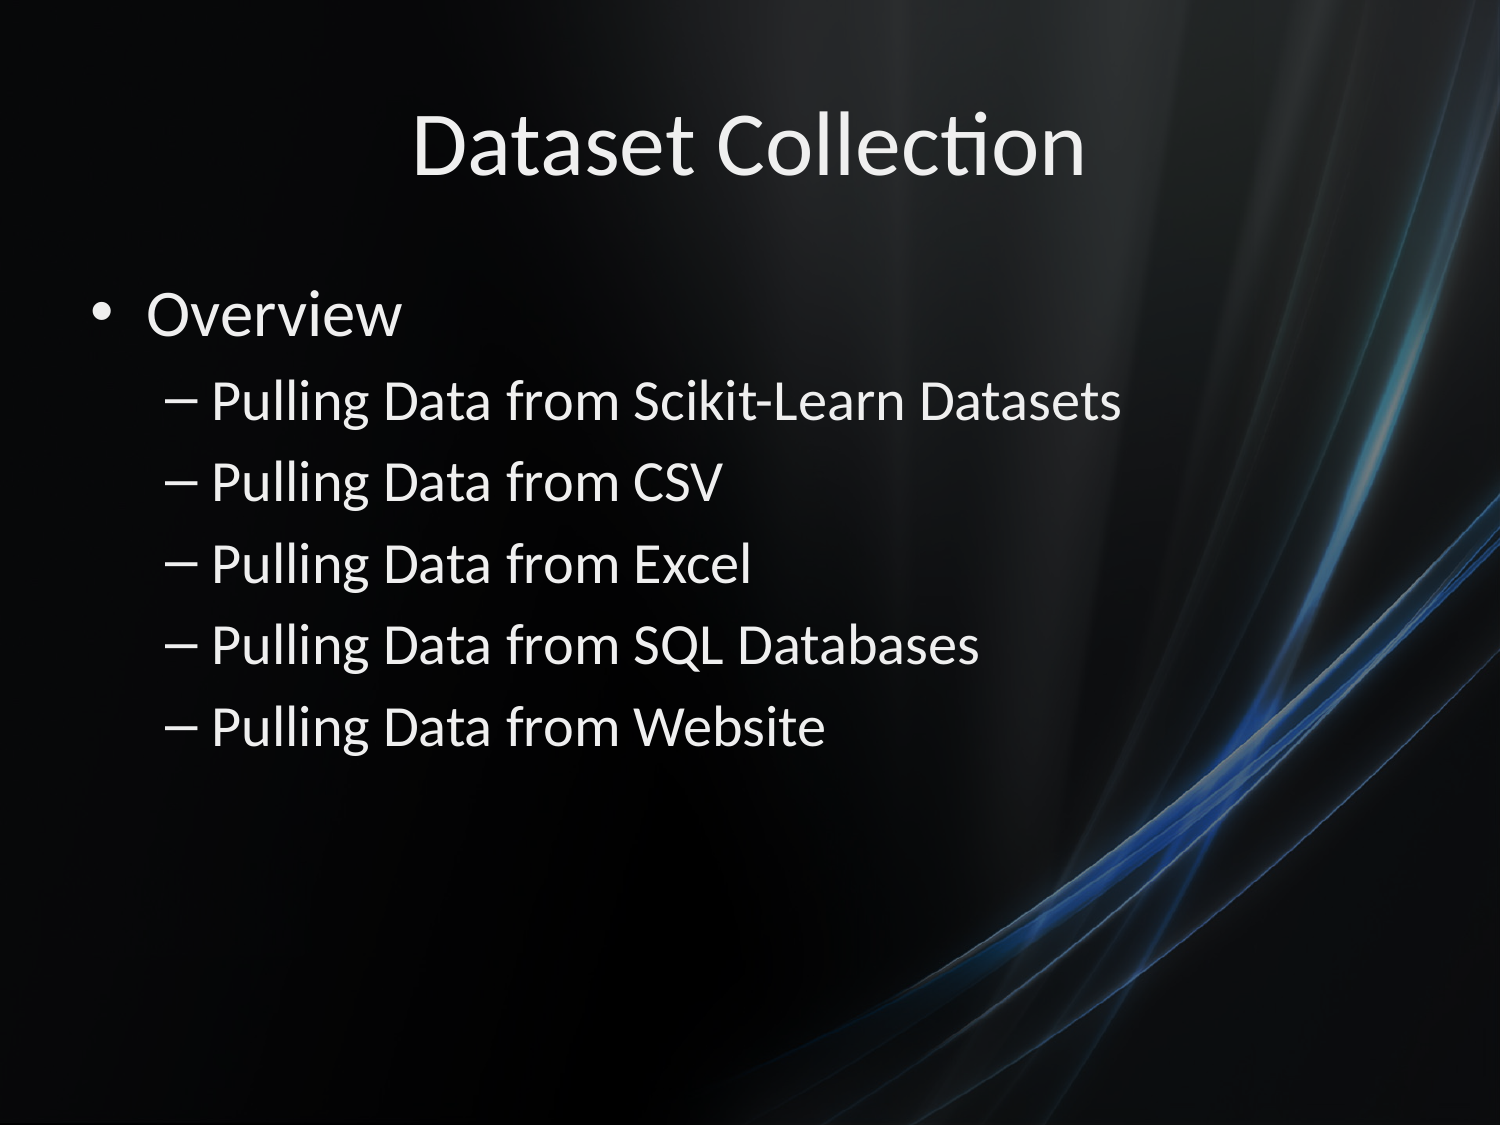

# Dataset Collection
Overview
Pulling Data from Scikit-Learn Datasets
Pulling Data from CSV
Pulling Data from Excel
Pulling Data from SQL Databases
Pulling Data from Website